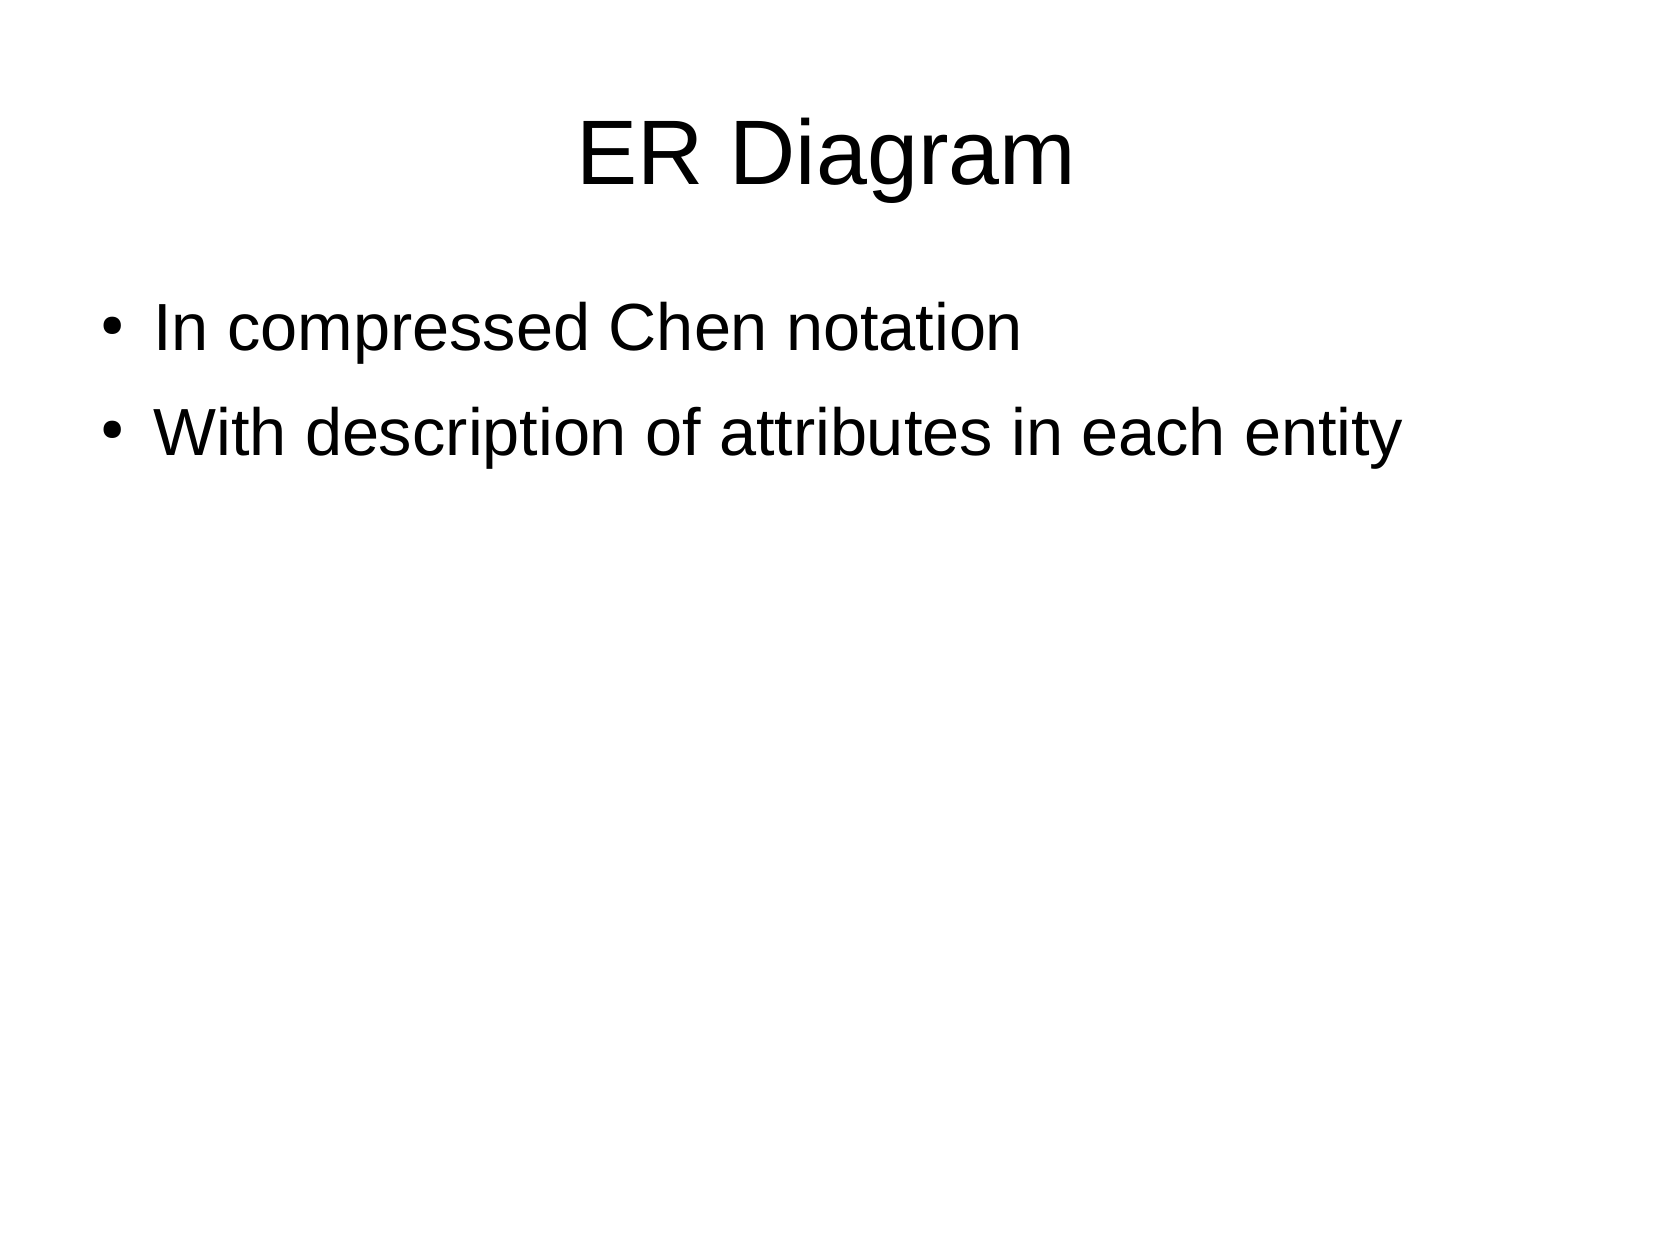

# ER Diagram
In compressed Chen notation
With description of attributes in each entity